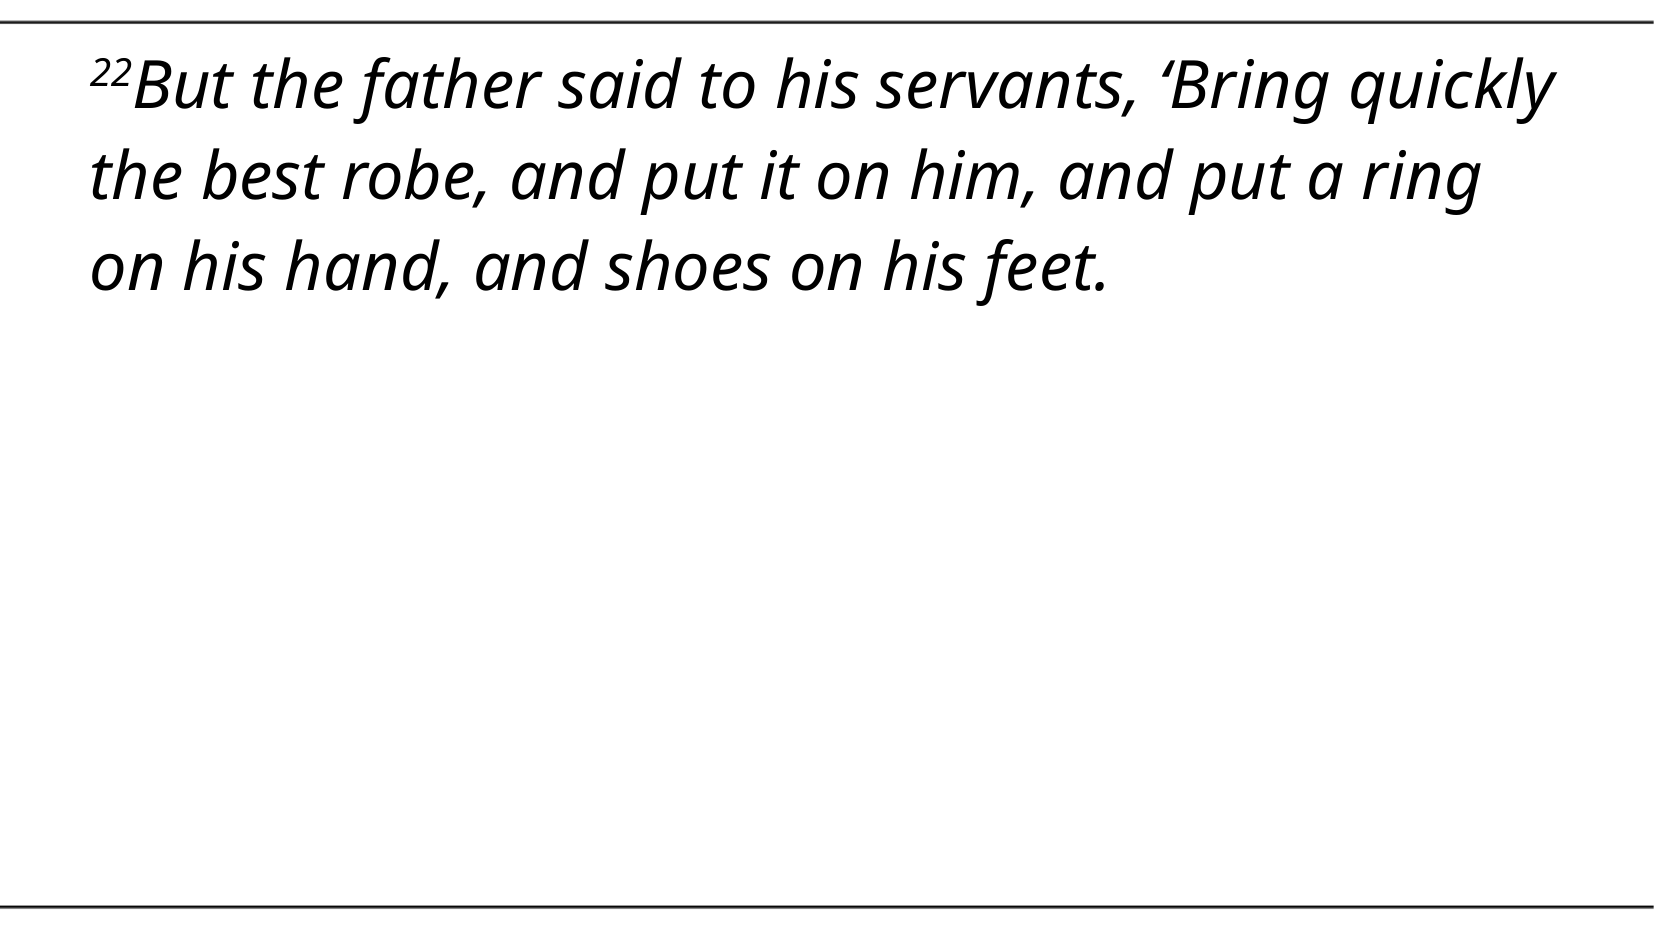

22But the father said to his servants, ‘Bring quickly the best robe, and put it on him, and put a ring on his hand, and shoes on his feet.